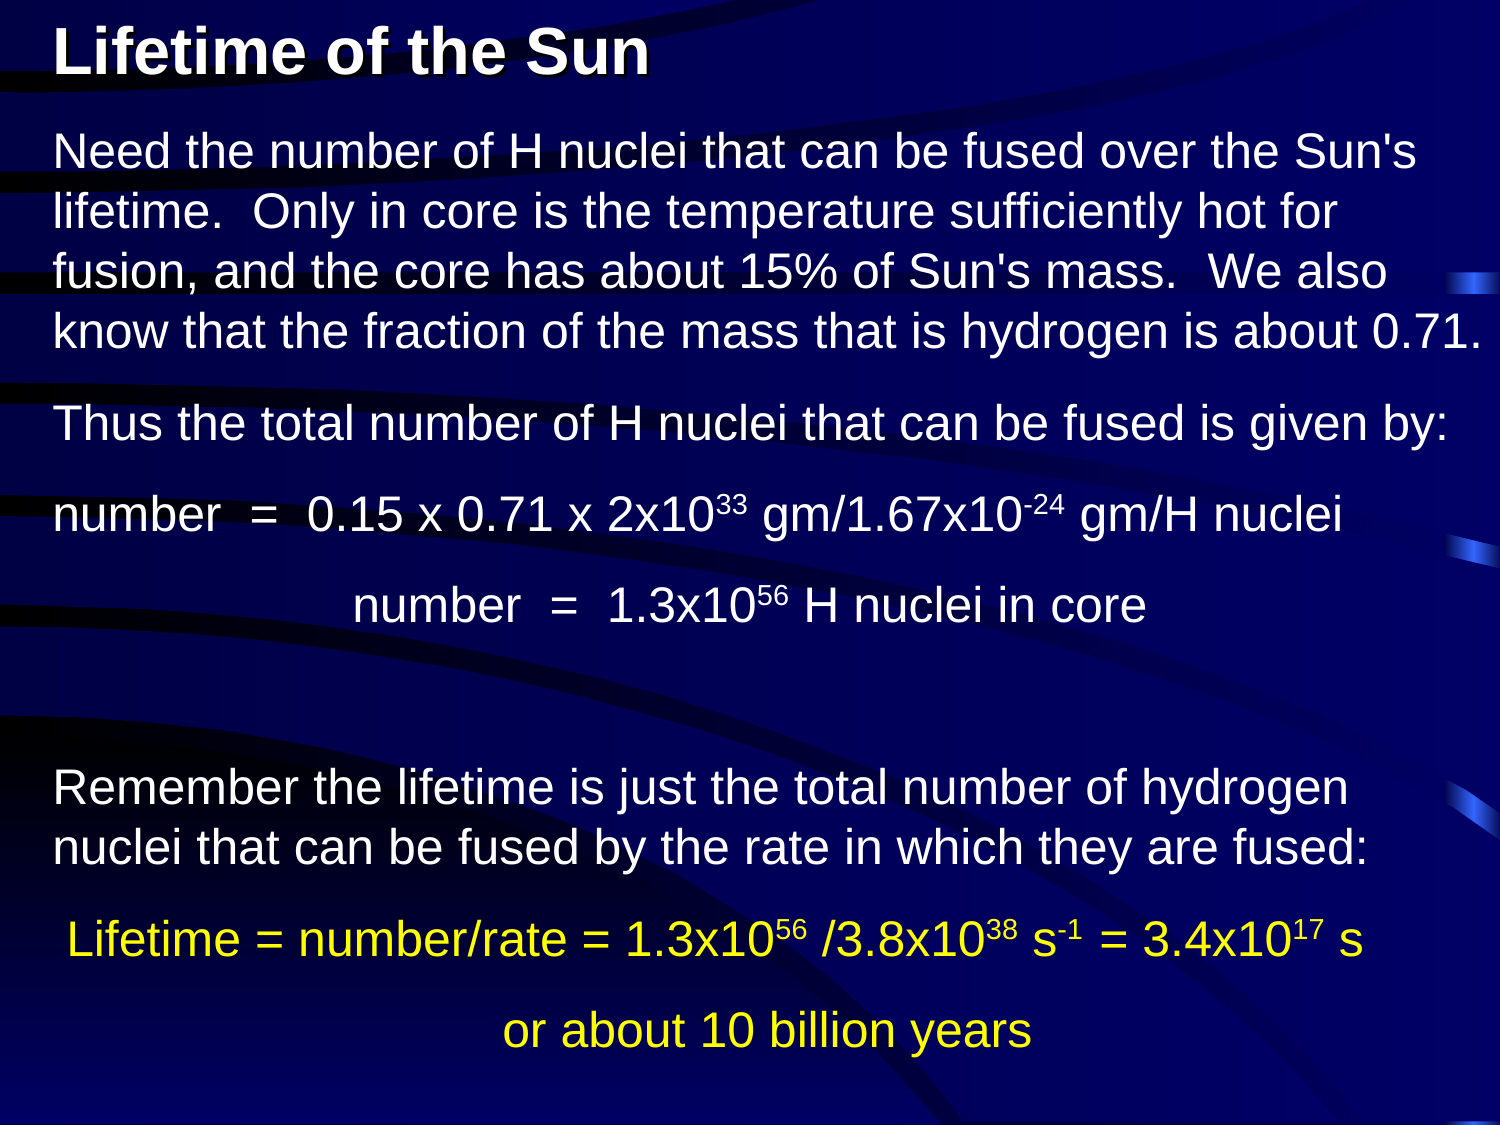

Lifetime of the Sun
Need the number of H nuclei that can be fused over the Sun's lifetime. Only in core is the temperature sufficiently hot for fusion, and the core has about 15% of Sun's mass. We also know that the fraction of the mass that is hydrogen is about 0.71.
Thus the total number of H nuclei that can be fused is given by:
number = 0.15 x 0.71 x 2x1033 gm/1.67x10-24 gm/H nuclei
 		number = 1.3x1056 H nuclei in core
Remember the lifetime is just the total number of hydrogen nuclei that can be fused by the rate in which they are fused:
 Lifetime = number/rate = 1.3x1056 /3.8x1038 s-1 = 3.4x1017 s
			or about 10 billion years